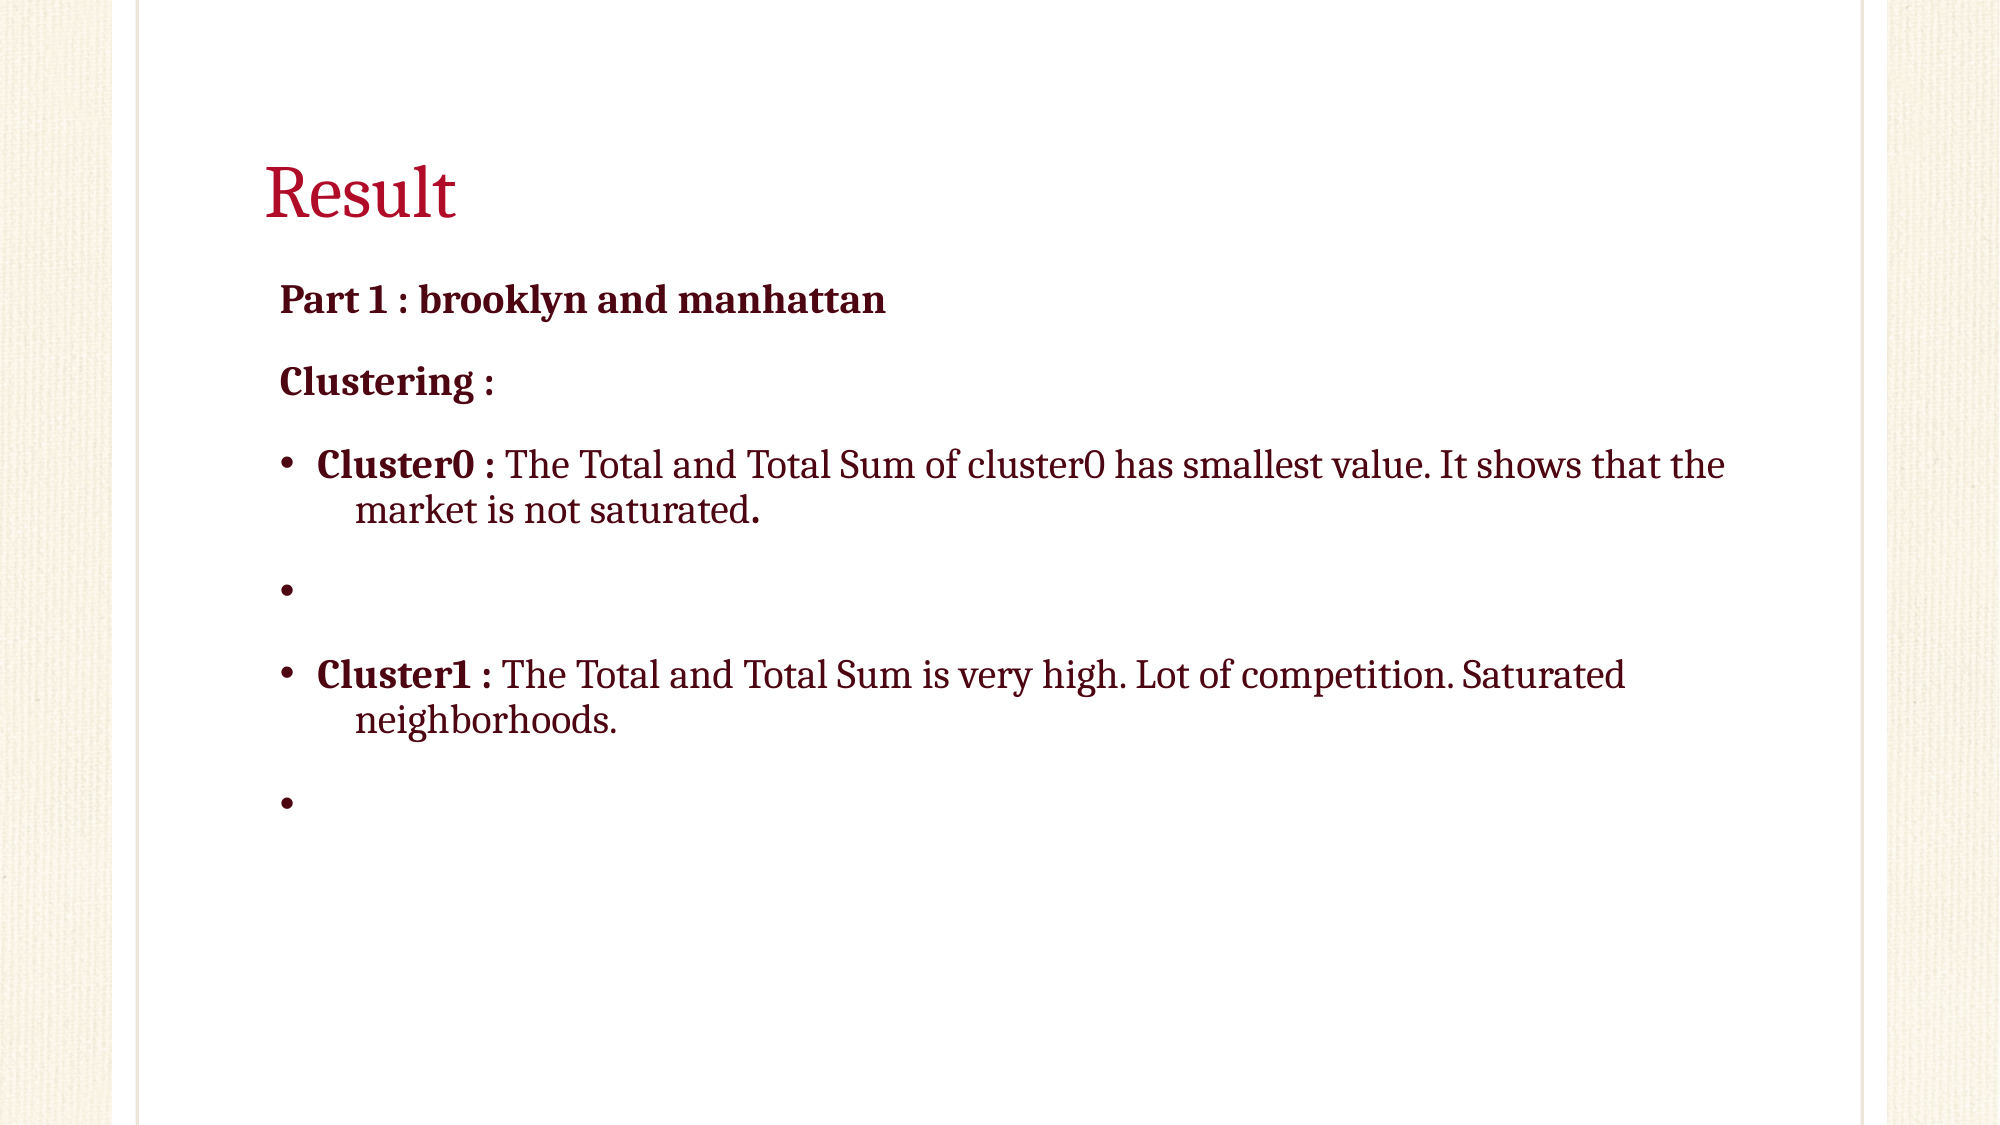

# Result
Part 1 : brooklyn and manhattan
Clustering :
Cluster0 : The Total and Total Sum of cluster0 has smallest value. It shows that the market is not saturated.
Cluster1 : The Total and Total Sum is very high. Lot of competition. Saturated neighborhoods.